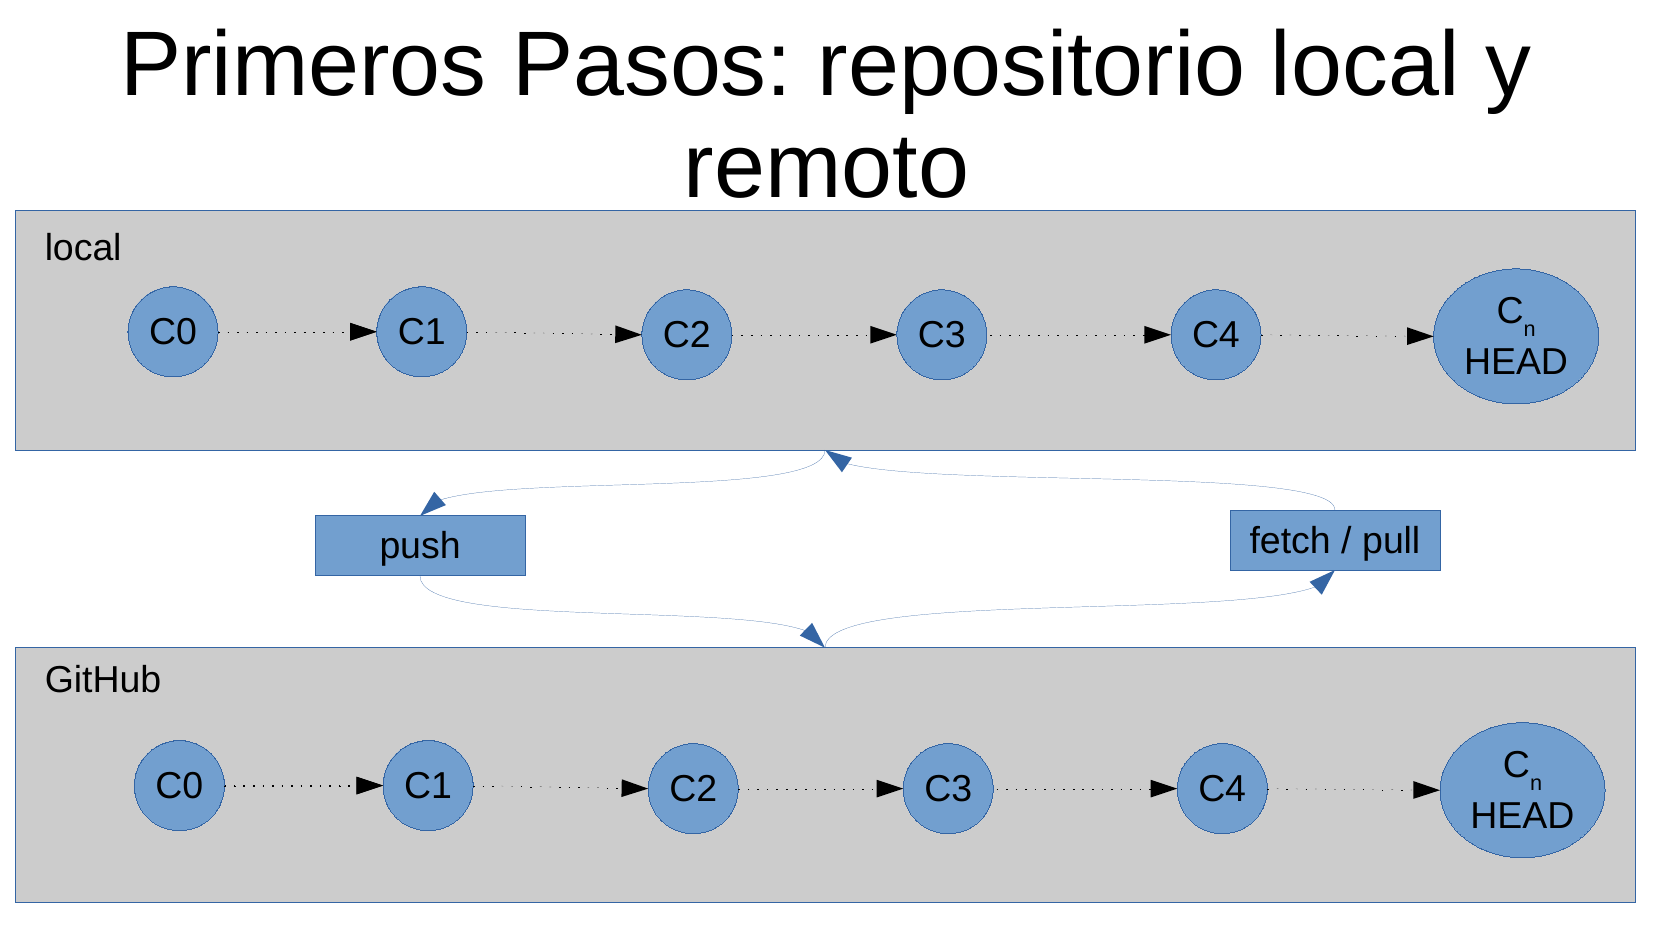

# Primeros Pasos: repositorio local y remoto
local
Cn
HEAD
C0
C1
C0
C1
C2
C3
C4
fetch / pull
push
GitHub
Cn
HEAD
C0
C1
C0
C1
C2
C3
C4